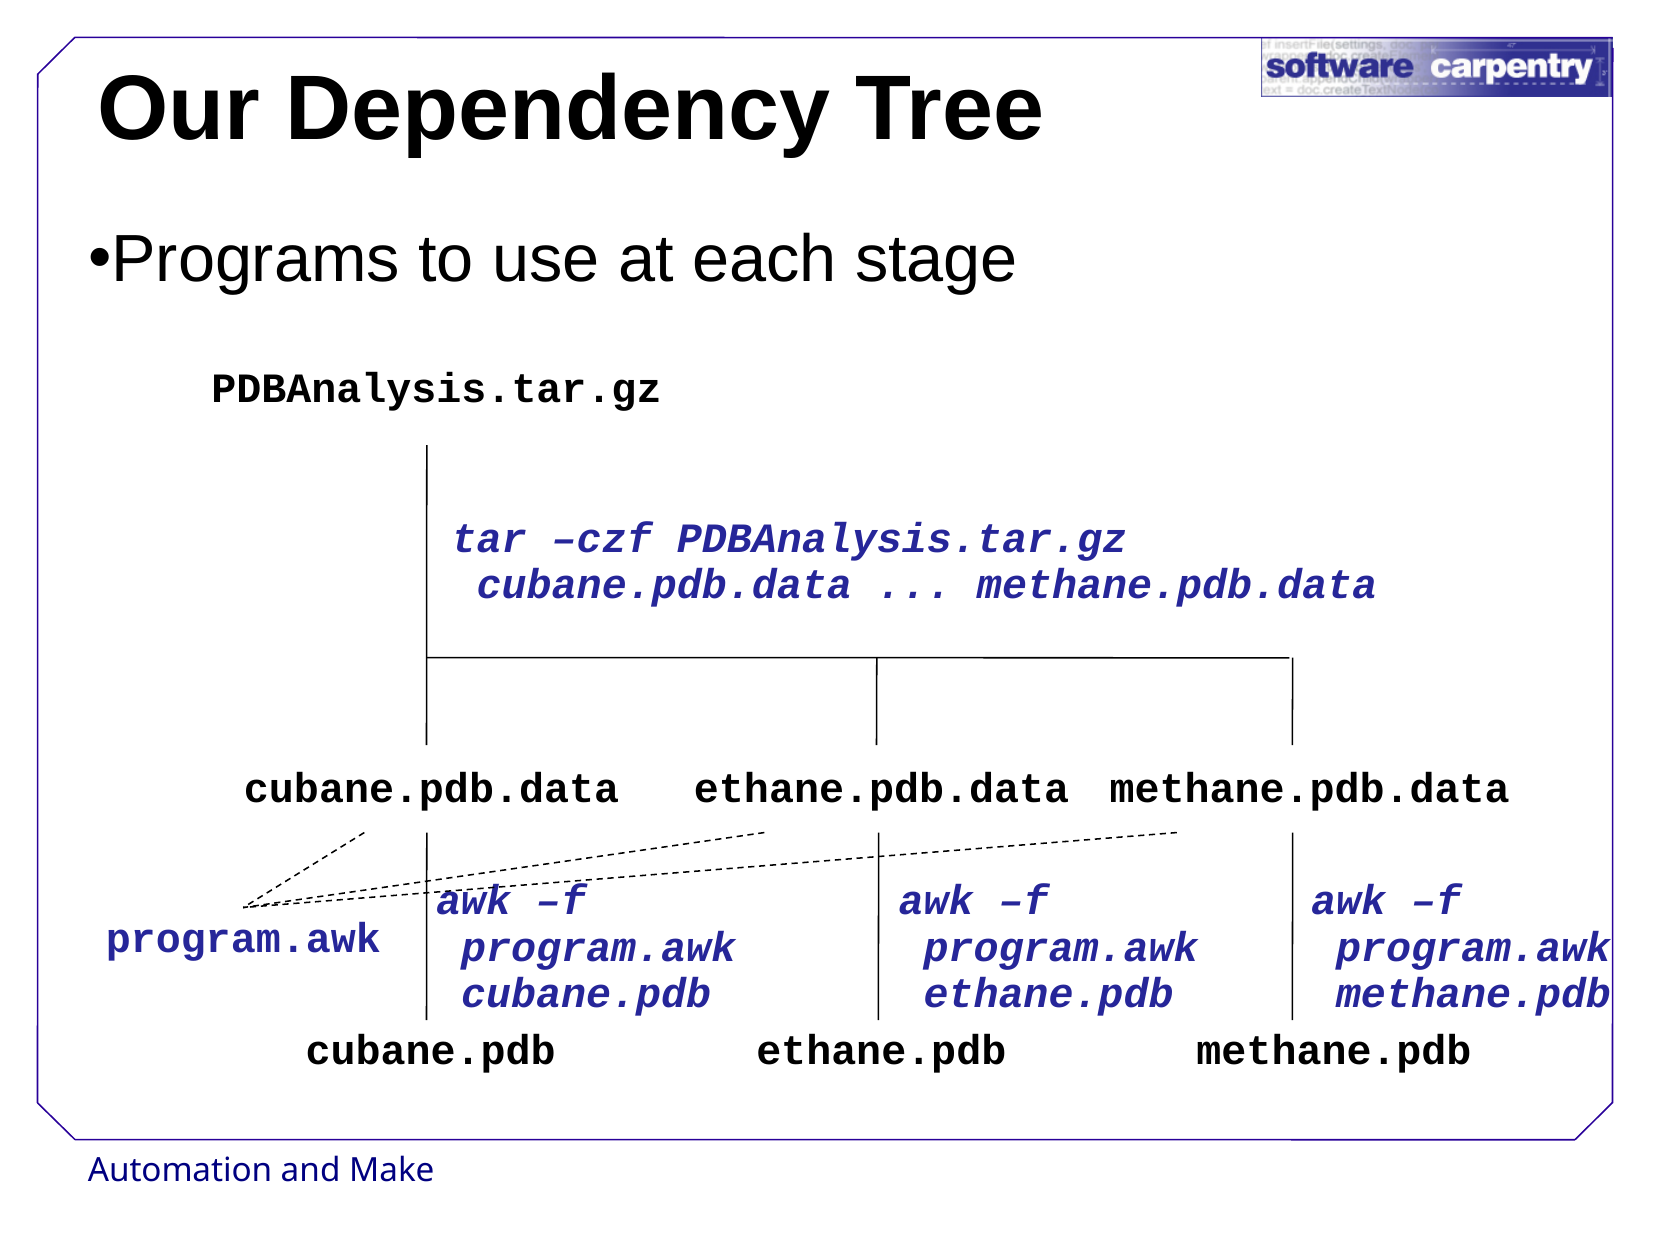

# Our Dependency Tree
Programs to use at each stage
PDBAnalysis.tar.gz
tar –czf PDBAnalysis.tar.gz
 cubane.pdb.data ... methane.pdb.data
cubane.pdb.data
ethane.pdb.data
methane.pdb.data
awk –f
 program.awk
 cubane.pdb
awk –f
 program.awk
 ethane.pdb
awk –f
 program.awk
 methane.pdb
program.awk
cubane.pdb
ethane.pdb
methane.pdb